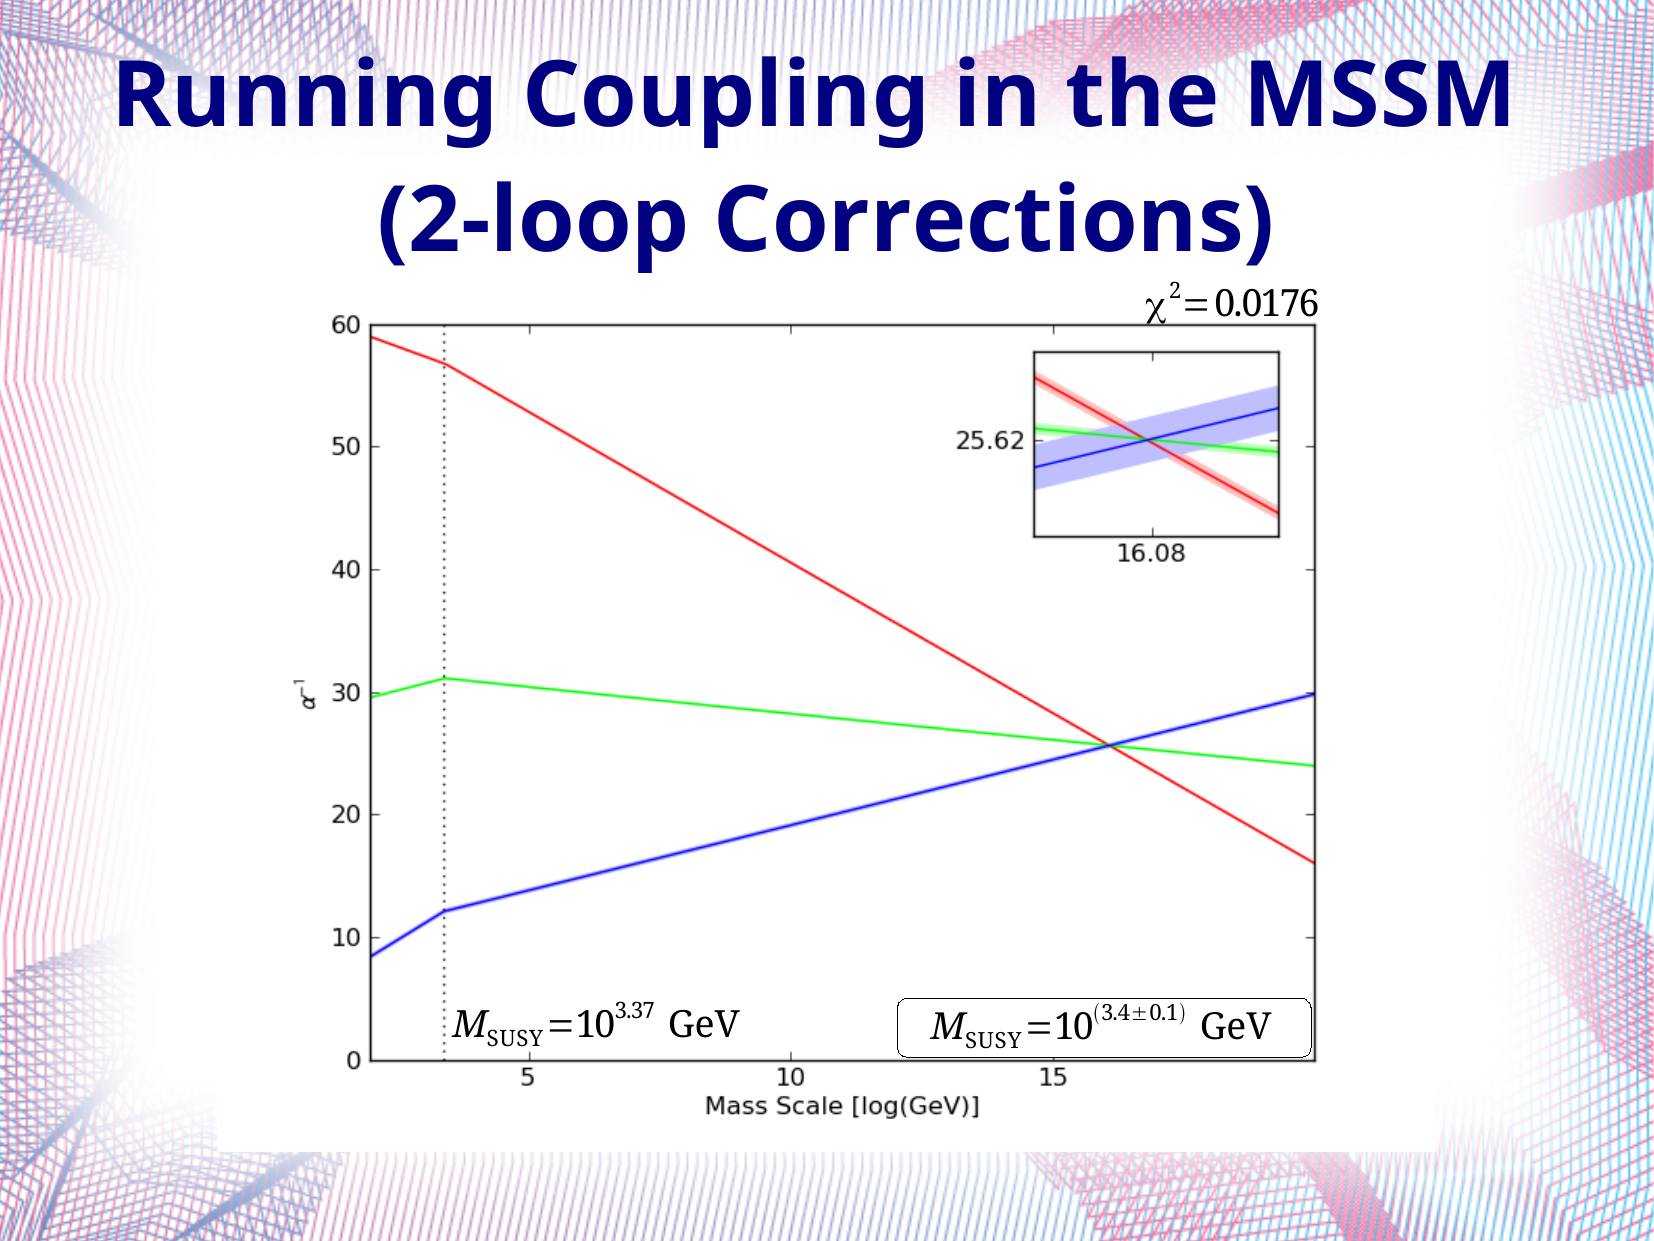

# Running Coupling in the MSSM (2-loop Corrections)